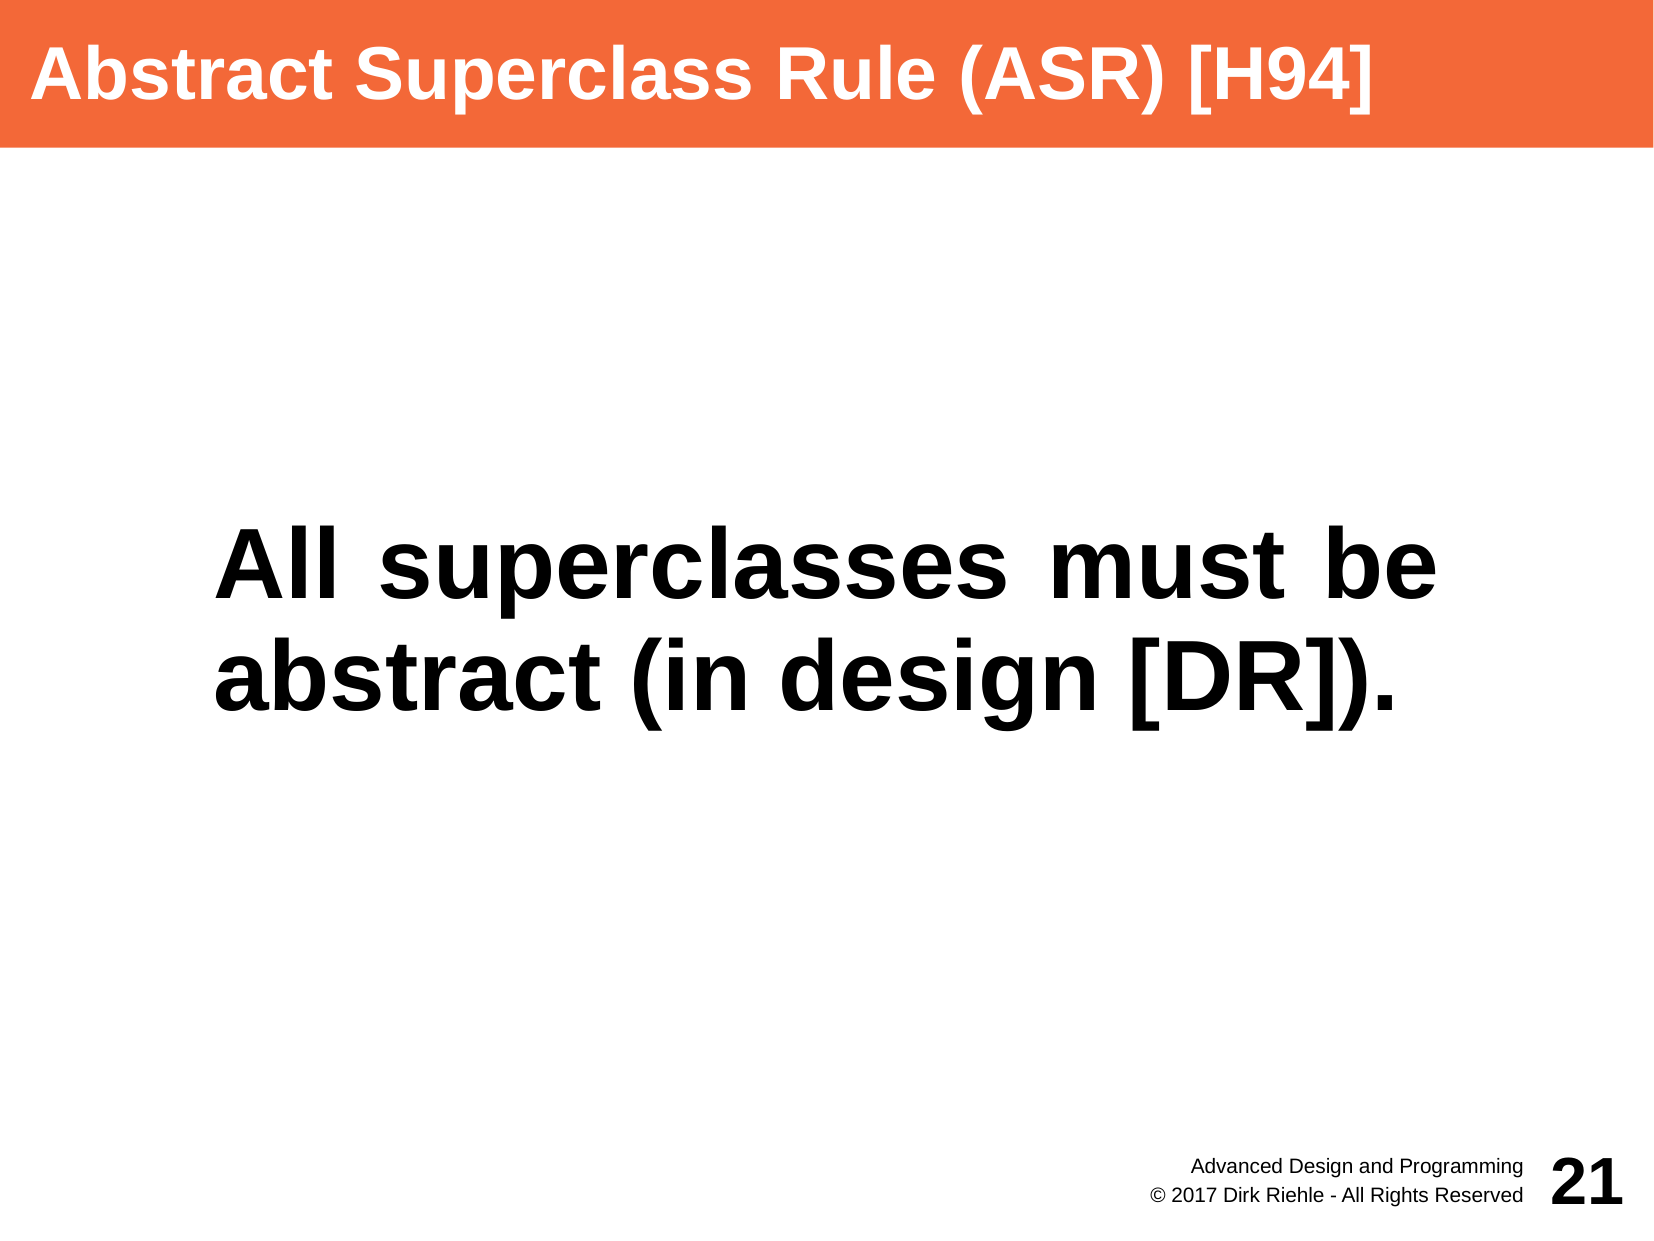

# Abstract Superclass Rule (ASR) [H94]
All superclasses must be abstract (in design [DR]).
Advanced Design and Programming
21
© 2017 Dirk Riehle - All Rights Reserved